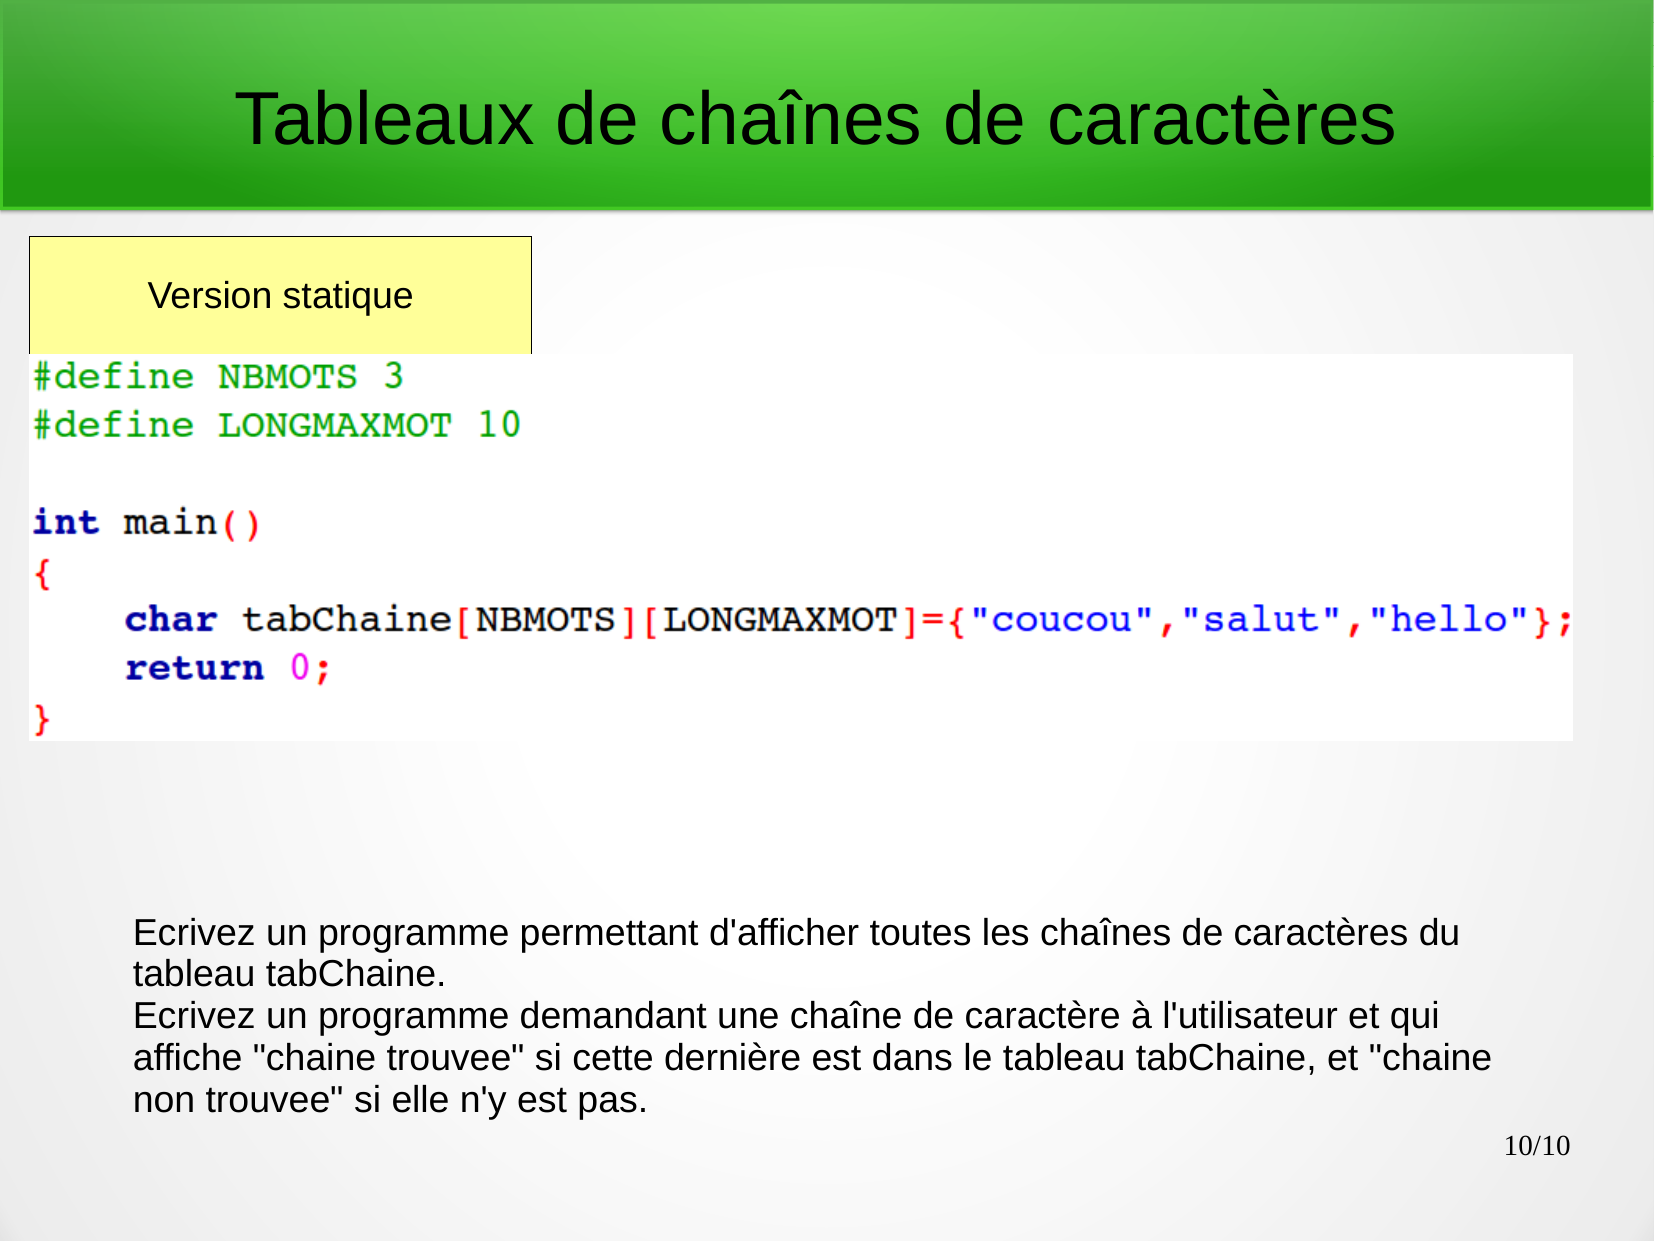

# Tableaux de chaînes de caractères
Version statique
Ecrivez un programme permettant d'afficher toutes les chaînes de caractères du tableau tabChaine.
Ecrivez un programme demandant une chaîne de caractère à l'utilisateur et qui affiche "chaine trouvee" si cette dernière est dans le tableau tabChaine, et "chaine non trouvee" si elle n'y est pas.
10